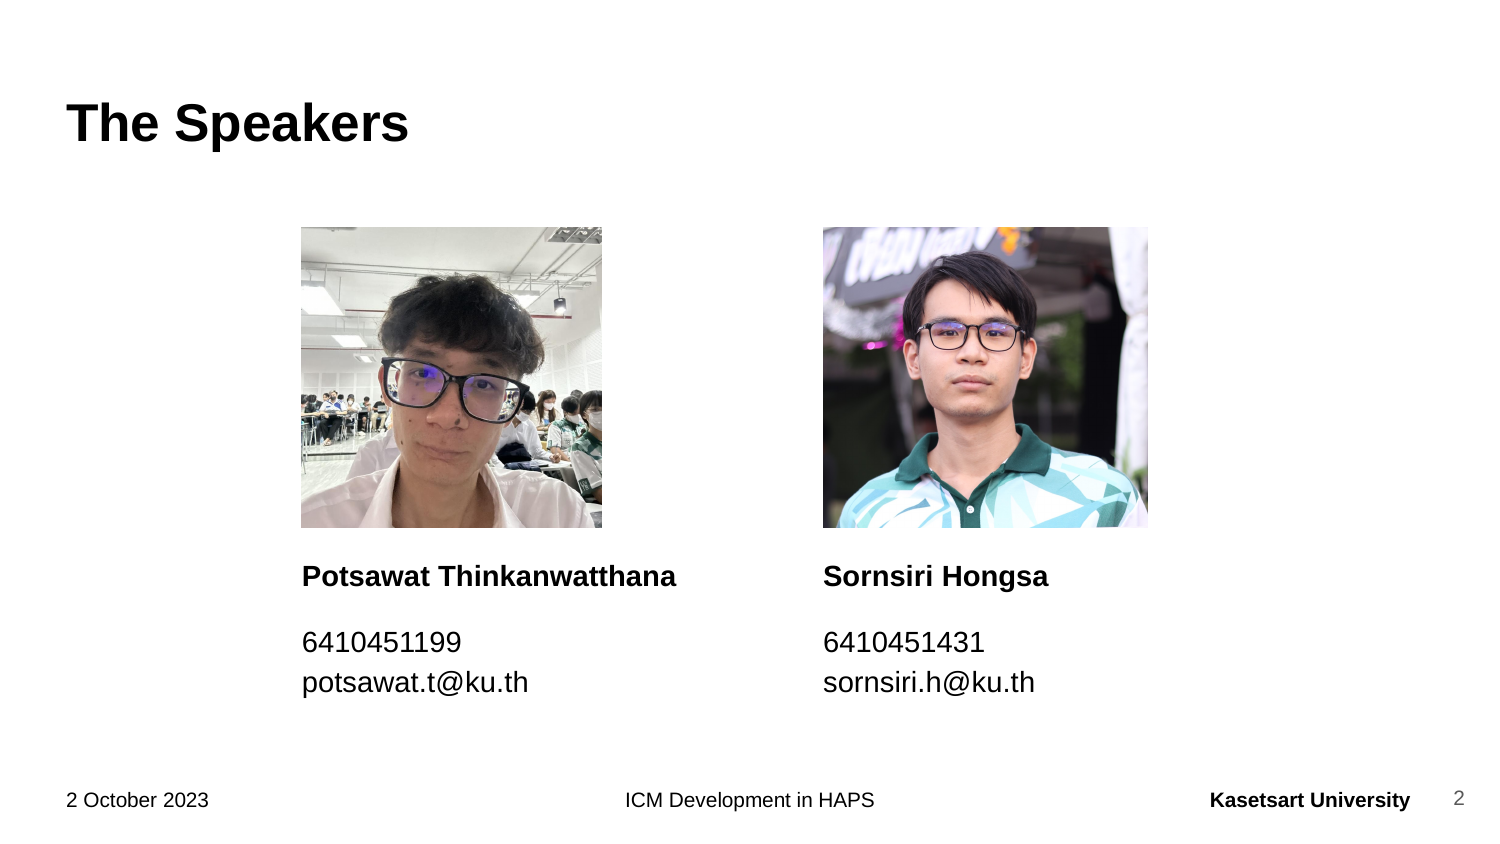

# The Speakers
Potsawat Thinkanwatthana
6410451199
potsawat.t@ku.th
Sornsiri Hongsa
6410451431
sornsiri.h@ku.th